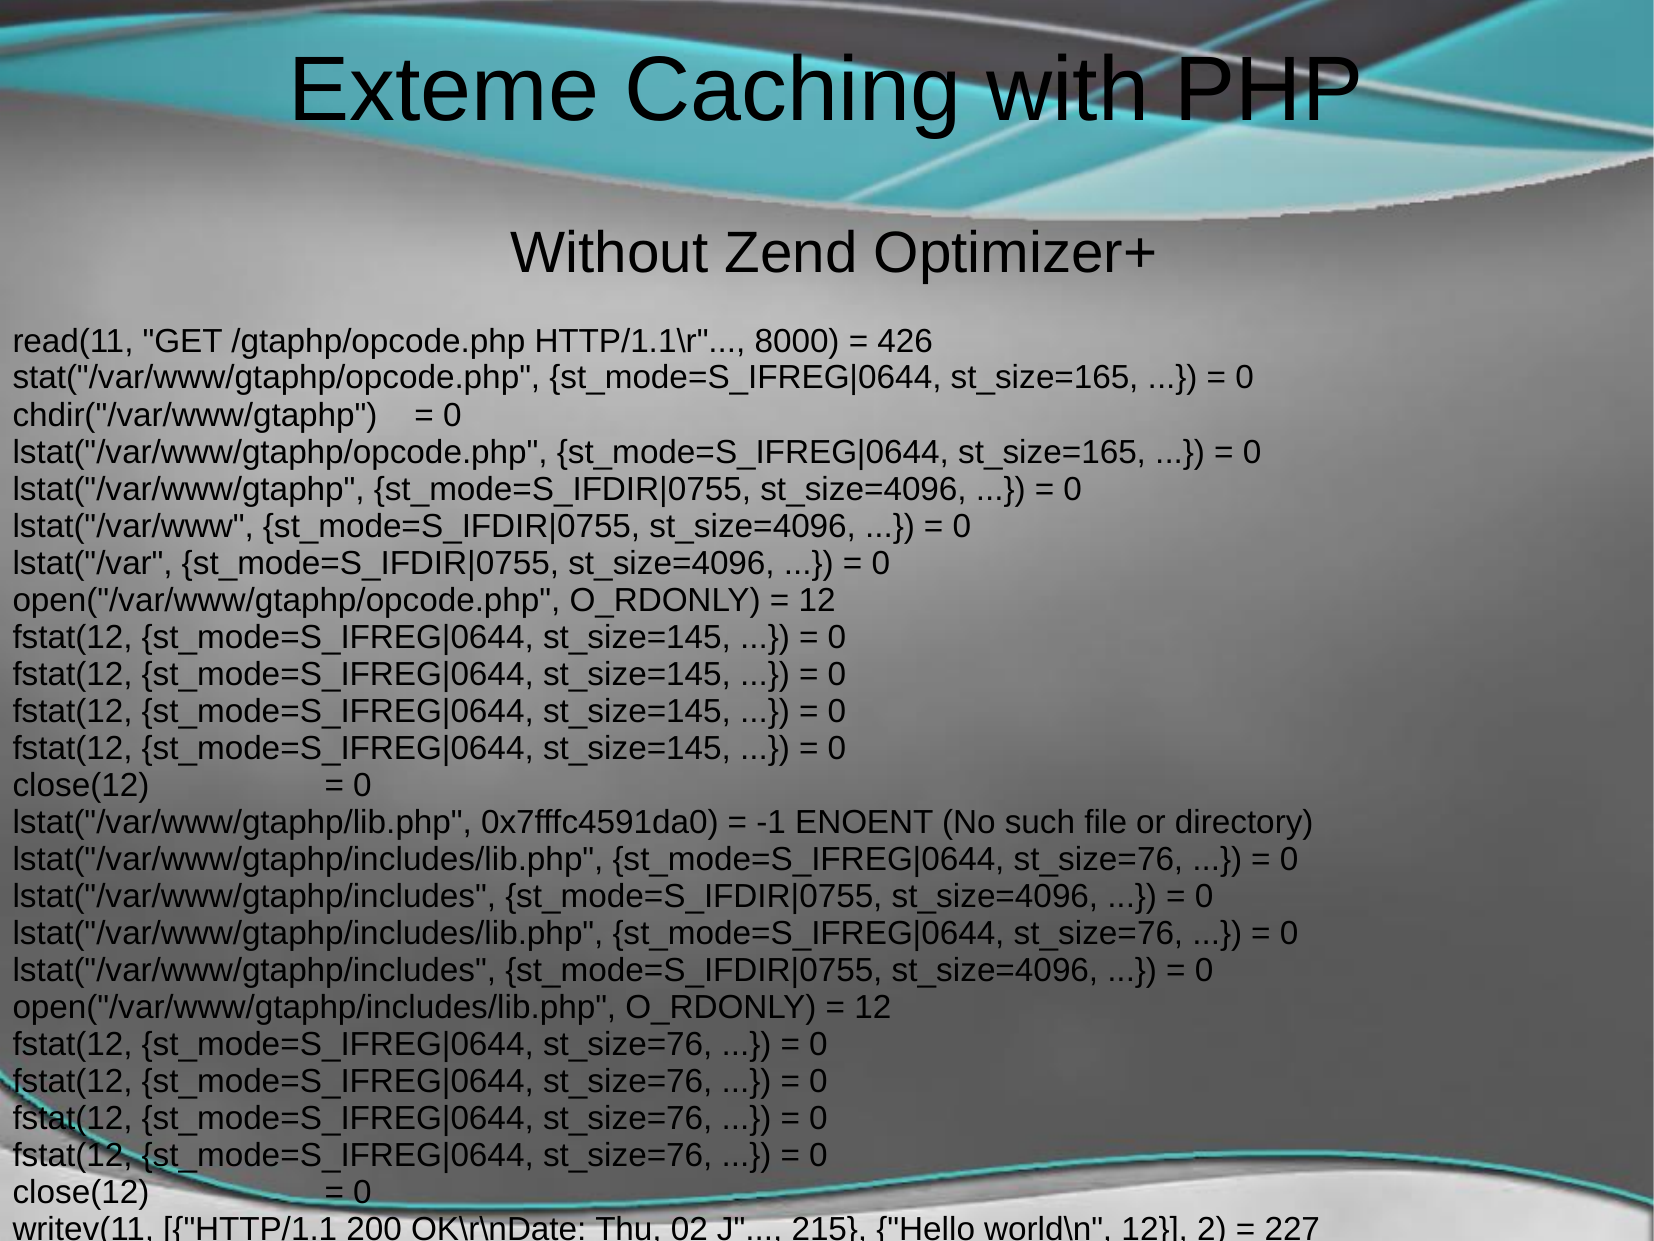

# Exteme Caching with PHP
Without Zend Optimizer+
read(11, "GET /gtaphp/opcode.php HTTP/1.1\r"..., 8000) = 426
stat("/var/www/gtaphp/opcode.php", {st_mode=S_IFREG|0644, st_size=165, ...}) = 0
chdir("/var/www/gtaphp") = 0
lstat("/var/www/gtaphp/opcode.php", {st_mode=S_IFREG|0644, st_size=165, ...}) = 0
lstat("/var/www/gtaphp", {st_mode=S_IFDIR|0755, st_size=4096, ...}) = 0
lstat("/var/www", {st_mode=S_IFDIR|0755, st_size=4096, ...}) = 0
lstat("/var", {st_mode=S_IFDIR|0755, st_size=4096, ...}) = 0
open("/var/www/gtaphp/opcode.php", O_RDONLY) = 12
fstat(12, {st_mode=S_IFREG|0644, st_size=145, ...}) = 0
fstat(12, {st_mode=S_IFREG|0644, st_size=145, ...}) = 0
fstat(12, {st_mode=S_IFREG|0644, st_size=145, ...}) = 0
fstat(12, {st_mode=S_IFREG|0644, st_size=145, ...}) = 0
close(12) = 0
lstat("/var/www/gtaphp/lib.php", 0x7fffc4591da0) = -1 ENOENT (No such file or directory)
lstat("/var/www/gtaphp/includes/lib.php", {st_mode=S_IFREG|0644, st_size=76, ...}) = 0
lstat("/var/www/gtaphp/includes", {st_mode=S_IFDIR|0755, st_size=4096, ...}) = 0
lstat("/var/www/gtaphp/includes/lib.php", {st_mode=S_IFREG|0644, st_size=76, ...}) = 0
lstat("/var/www/gtaphp/includes", {st_mode=S_IFDIR|0755, st_size=4096, ...}) = 0
open("/var/www/gtaphp/includes/lib.php", O_RDONLY) = 12
fstat(12, {st_mode=S_IFREG|0644, st_size=76, ...}) = 0
fstat(12, {st_mode=S_IFREG|0644, st_size=76, ...}) = 0
fstat(12, {st_mode=S_IFREG|0644, st_size=76, ...}) = 0
fstat(12, {st_mode=S_IFREG|0644, st_size=76, ...}) = 0
close(12) = 0
writev(11, [{"HTTP/1.1 200 OK\r\nDate: Thu, 02 J"..., 215}, {"Hello world\n", 12}], 2) = 227